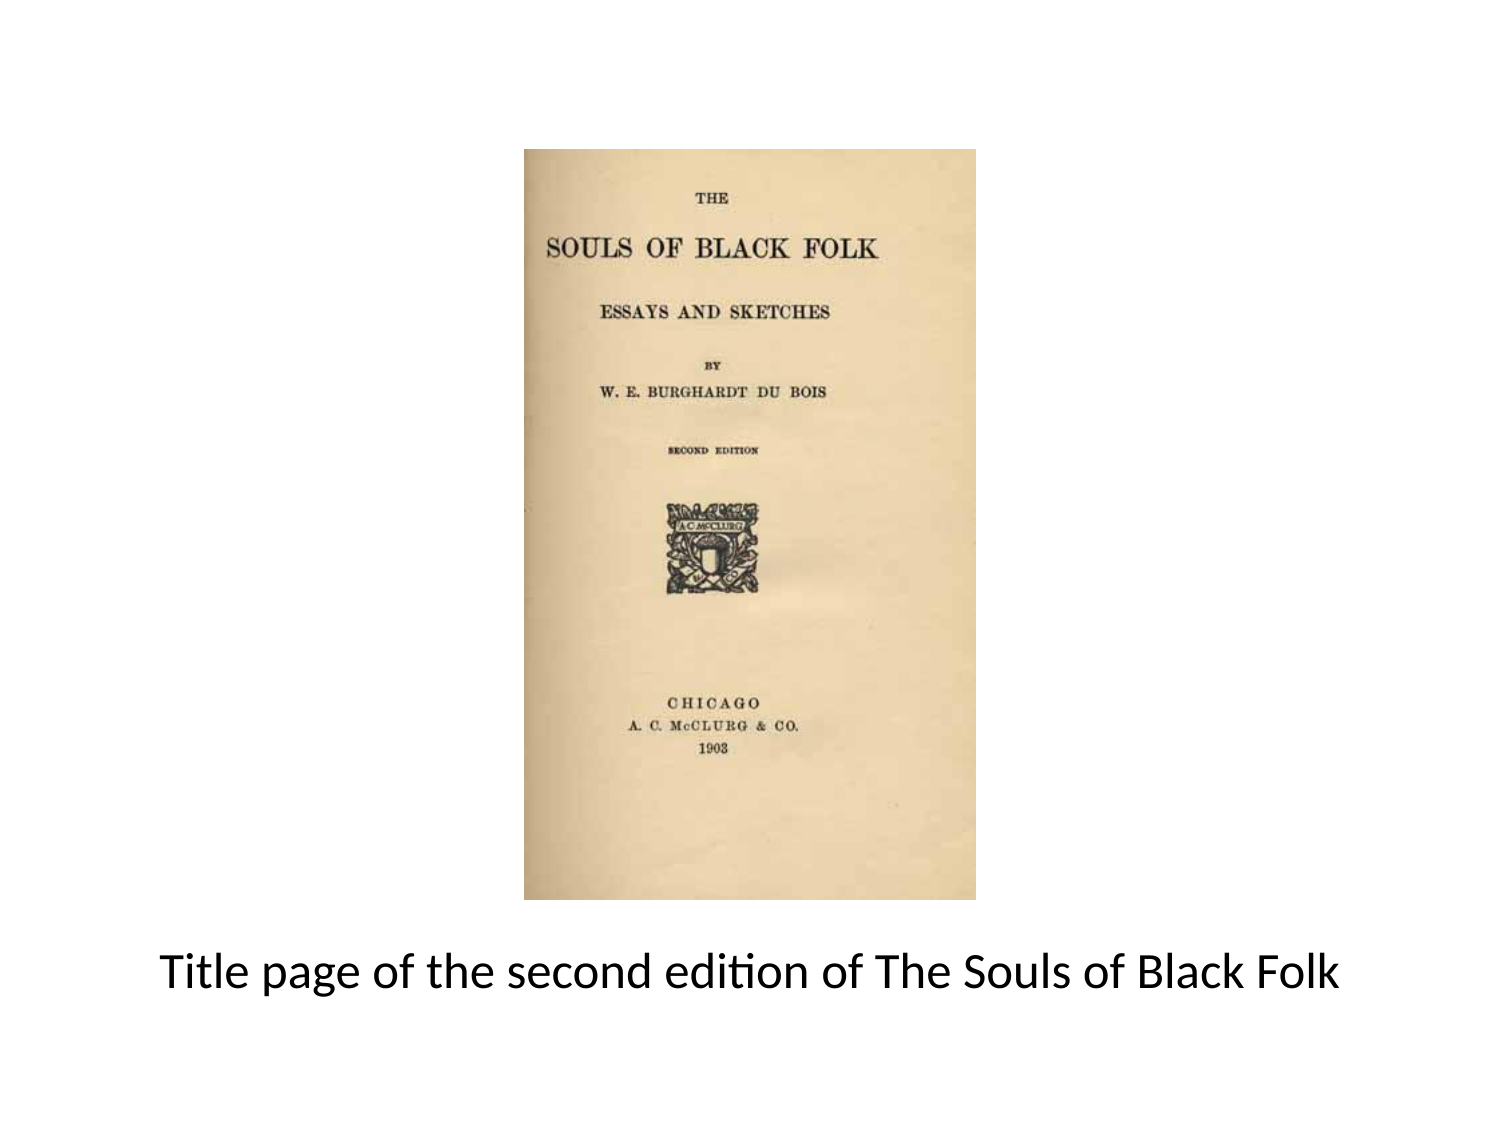

Title page of the second edition of The Souls of Black Folk